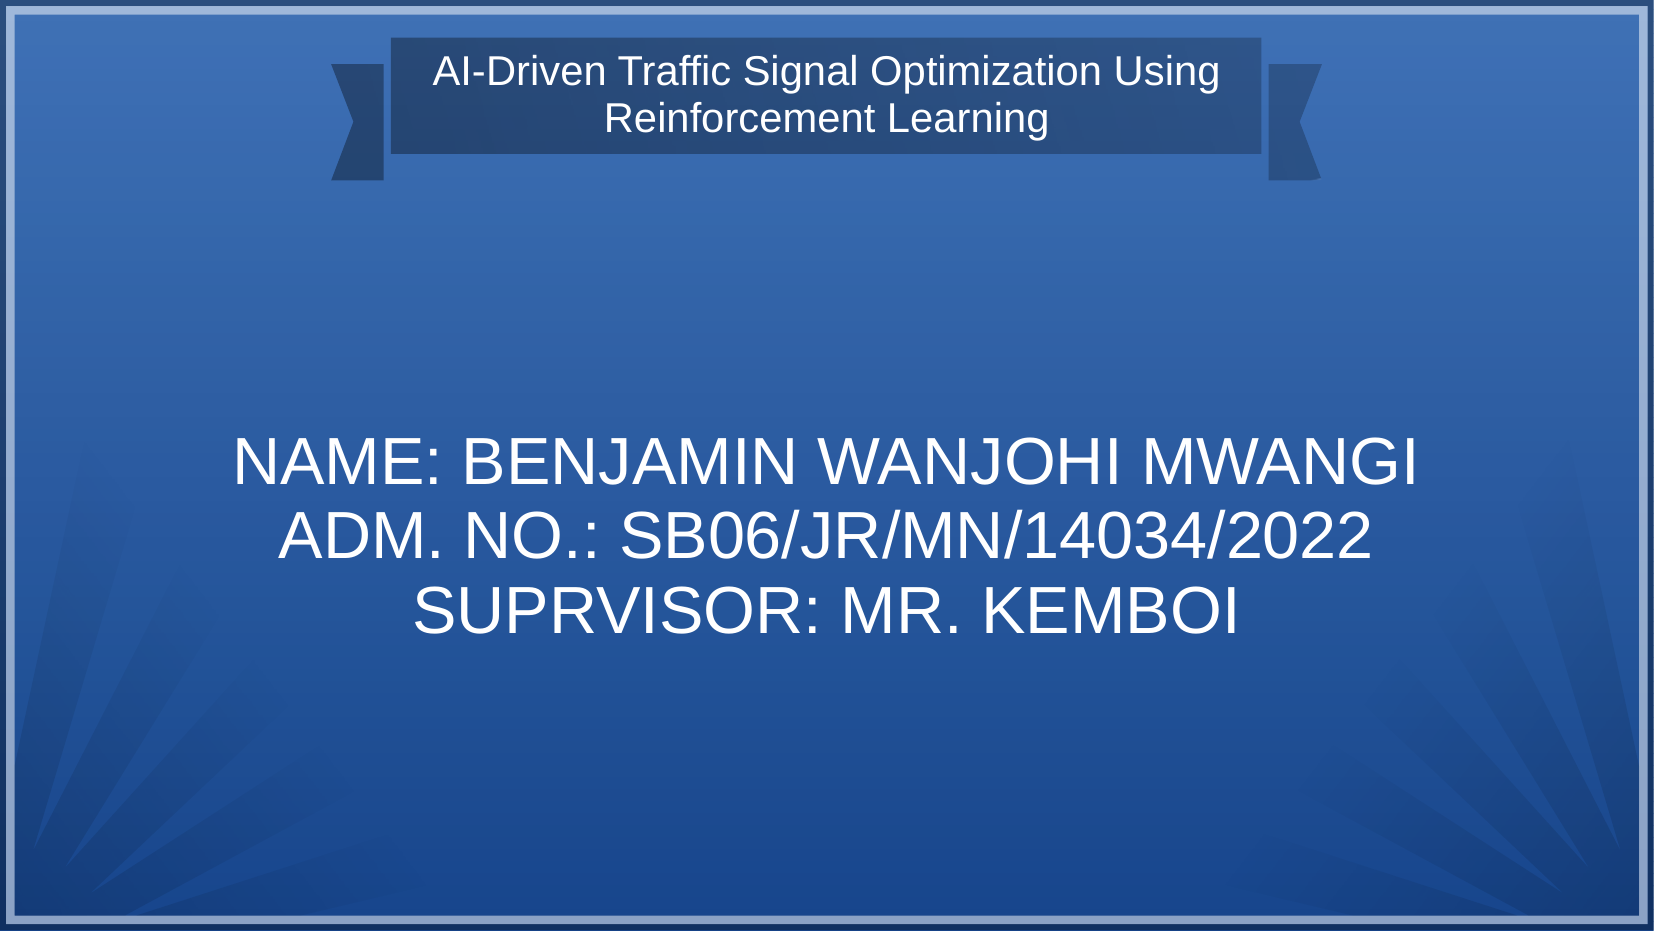

# AI-Driven Traffic Signal Optimization Using Reinforcement Learning
NAME: BENJAMIN WANJOHI MWANGI
ADM. NO.: SB06/JR/MN/14034/2022
SUPRVISOR: MR. KEMBOI